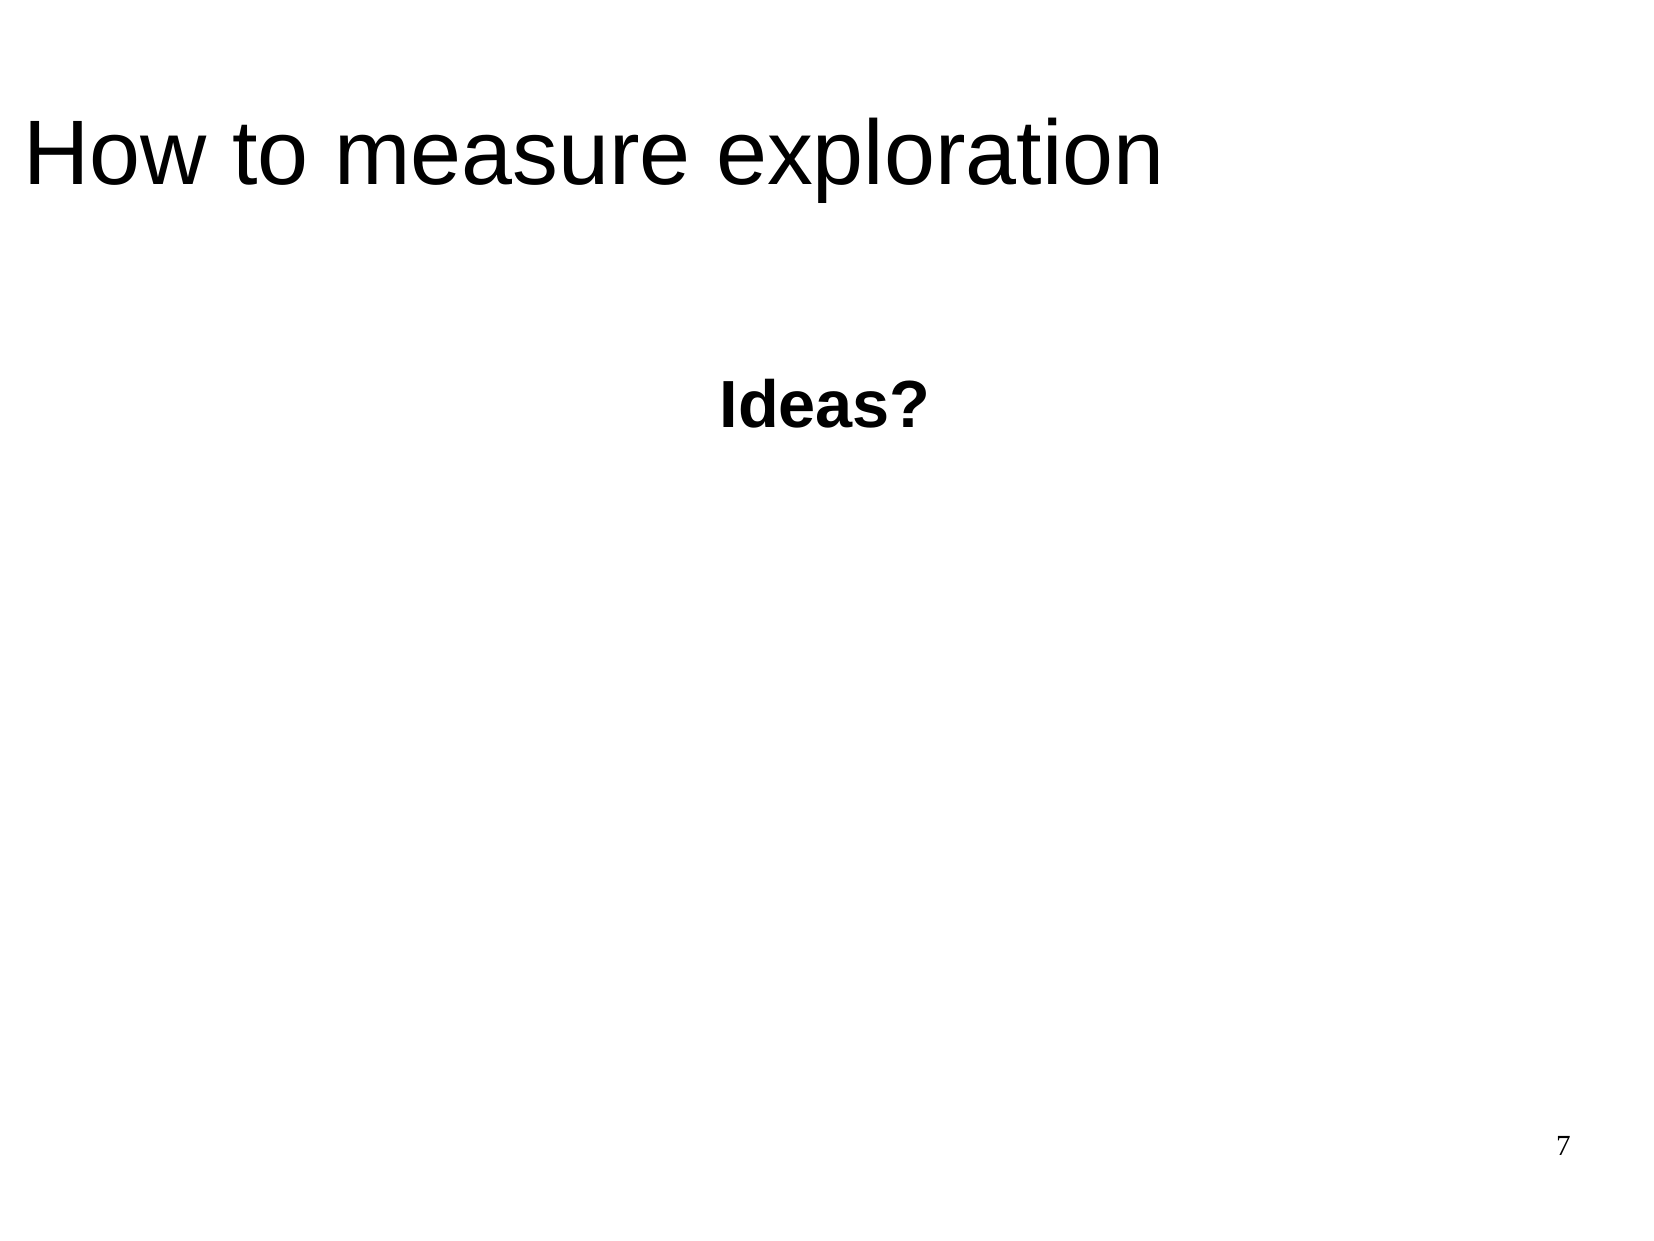

# How to measure exploration
Ideas?
7